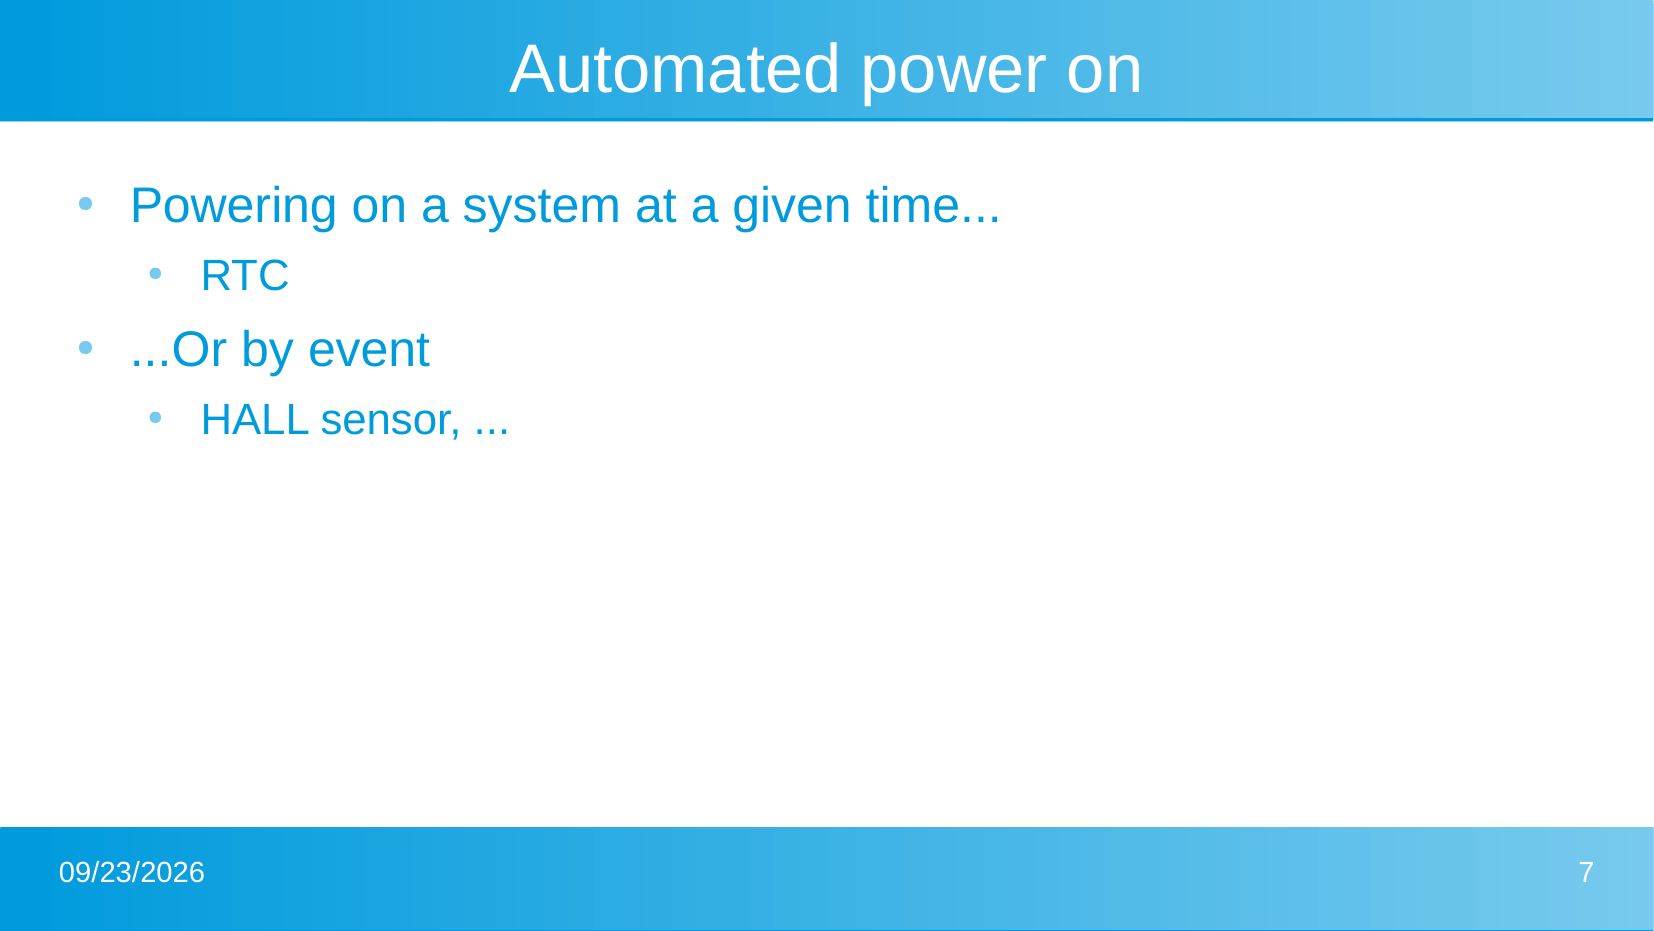

# Automated power on
Powering on a system at a given time...
RTC
...Or by event
HALL sensor, ...
7